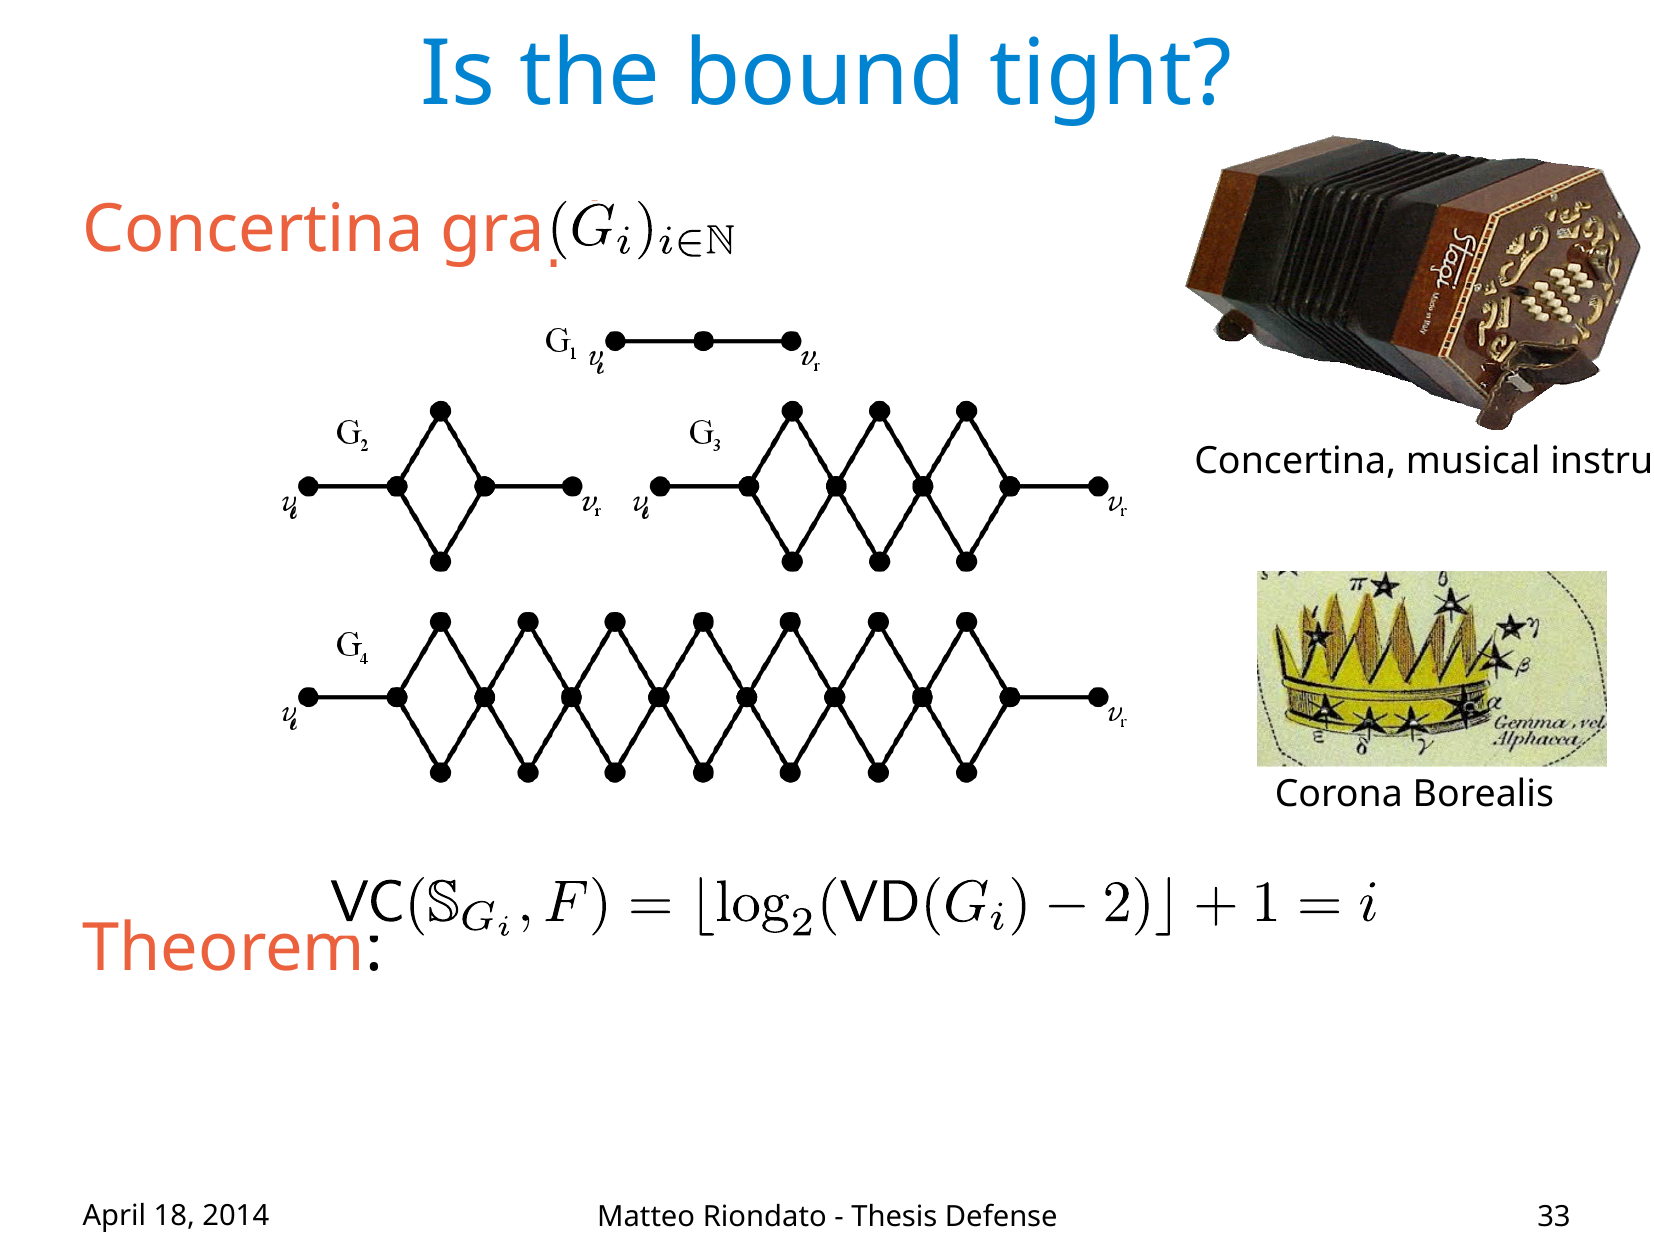

# Is the bound tight?
Concertina graphs
Theorem:
Concertina, musical instrument
Corona Borealis
April 18, 2014
Matteo Riondato - Thesis Defense
33